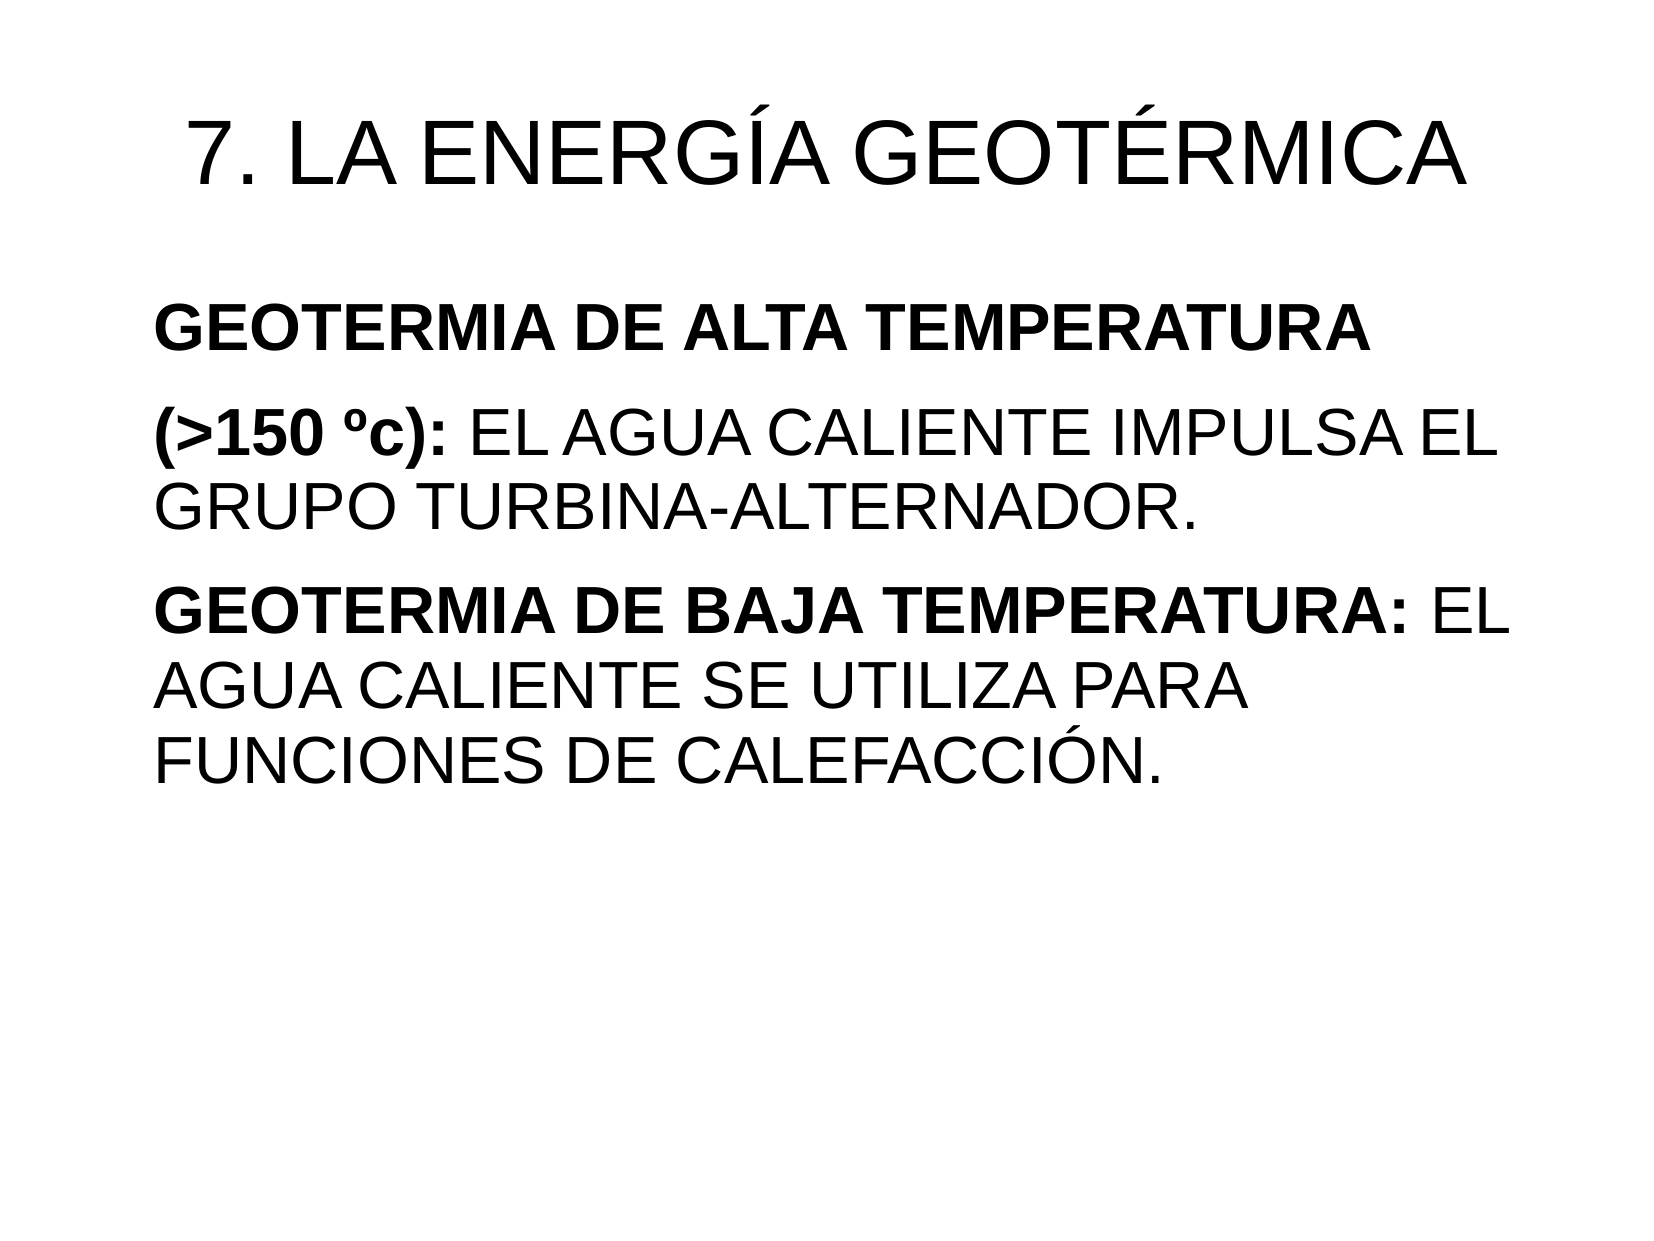

# 7. LA ENERGÍA GEOTÉRMICA
GEOTERMIA DE ALTA TEMPERATURA
(>150 ºc): EL AGUA CALIENTE IMPULSA EL GRUPO TURBINA-ALTERNADOR.
GEOTERMIA DE BAJA TEMPERATURA: EL AGUA CALIENTE SE UTILIZA PARA FUNCIONES DE CALEFACCIÓN.